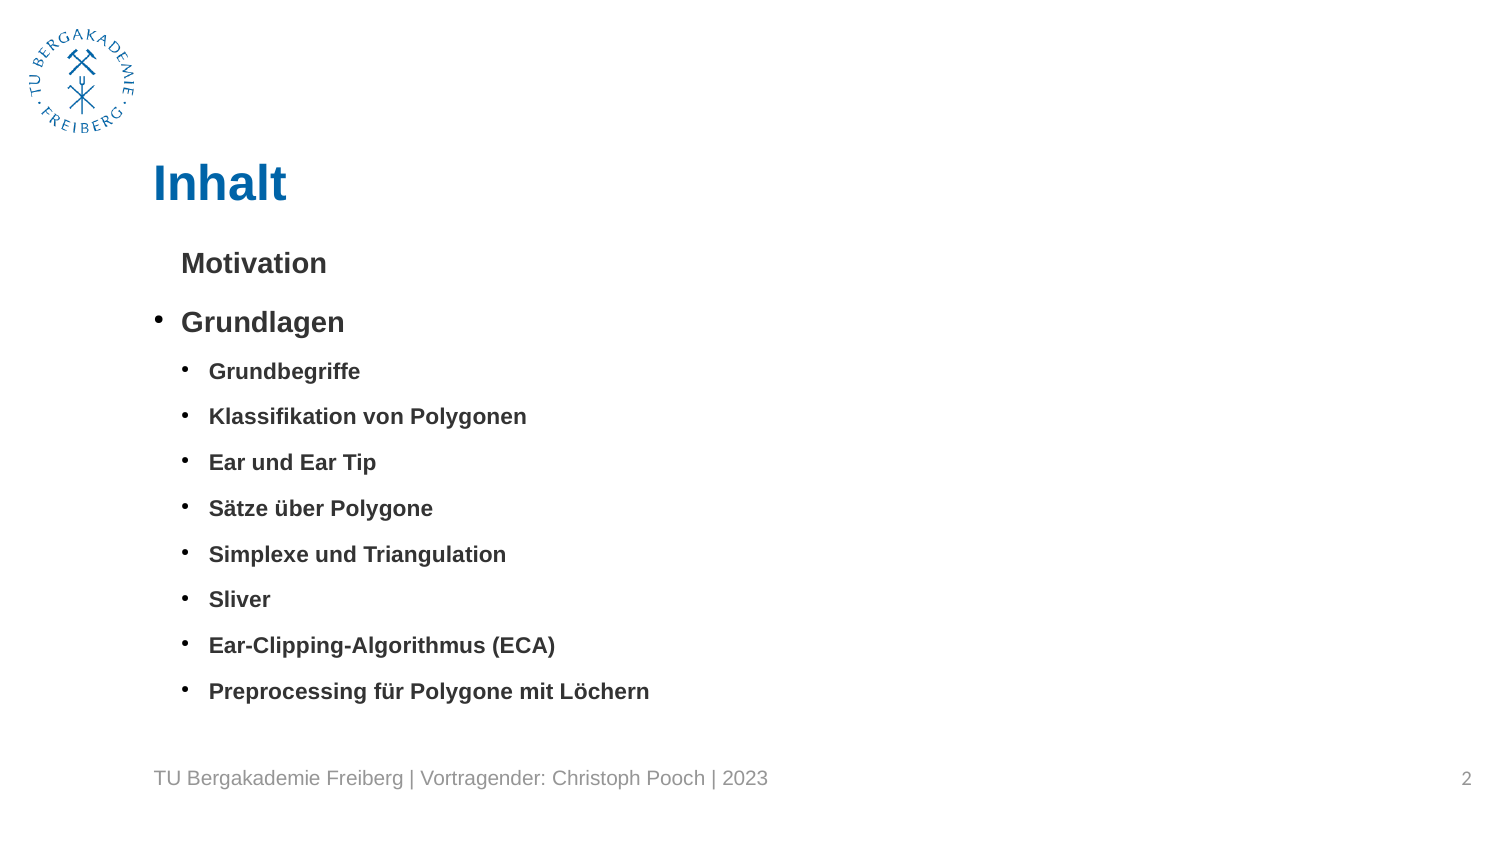

Inhalt
# Motivation
Grundlagen
Grundbegriffe
Klassifikation von Polygonen
Ear und Ear Tip
Sätze über Polygone
Simplexe und Triangulation
Sliver
Ear-Clipping-Algorithmus (ECA)
Preprocessing für Polygone mit Löchern
TU Bergakademie Freiberg | Vortragender: Christoph Pooch | 2023
2